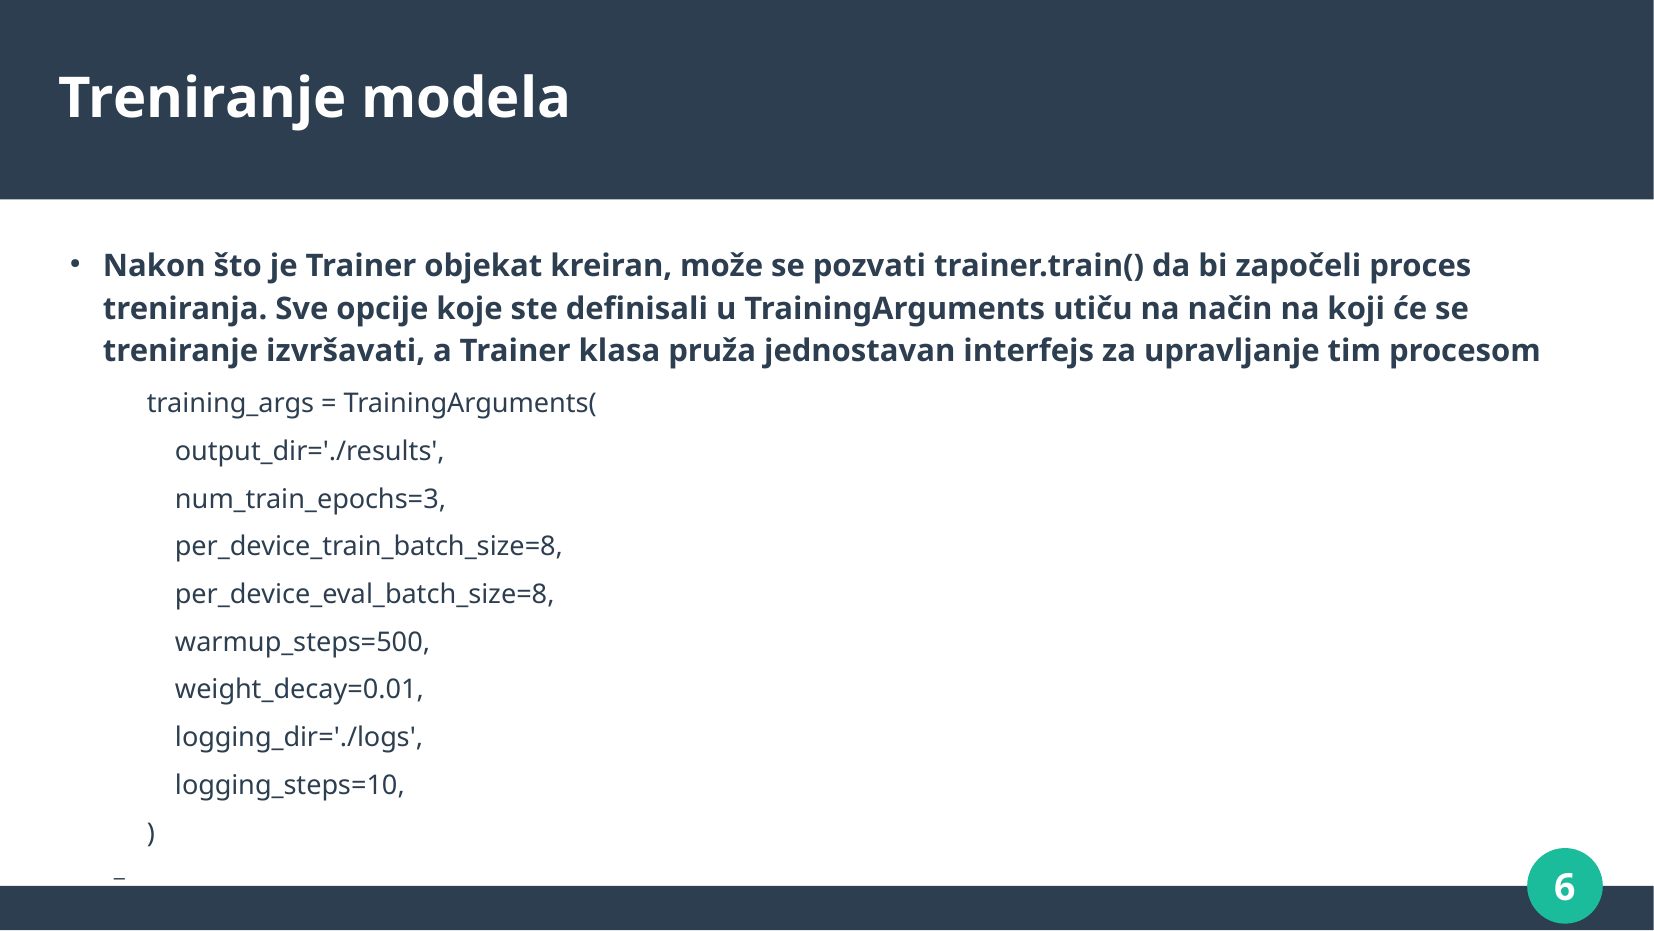

# Treniranje modela
Nakon što je Trainer objekat kreiran, može se pozvati trainer.train() da bi započeli proces treniranja. Sve opcije koje ste definisali u TrainingArguments utiču na način na koji će se treniranje izvršavati, a Trainer klasa pruža jednostavan interfejs za upravljanje tim procesom
training_args = TrainingArguments(
 output_dir='./results',
 num_train_epochs=3,
 per_device_train_batch_size=8,
 per_device_eval_batch_size=8,
 warmup_steps=500,
 weight_decay=0.01,
 logging_dir='./logs',
 logging_steps=10,
)